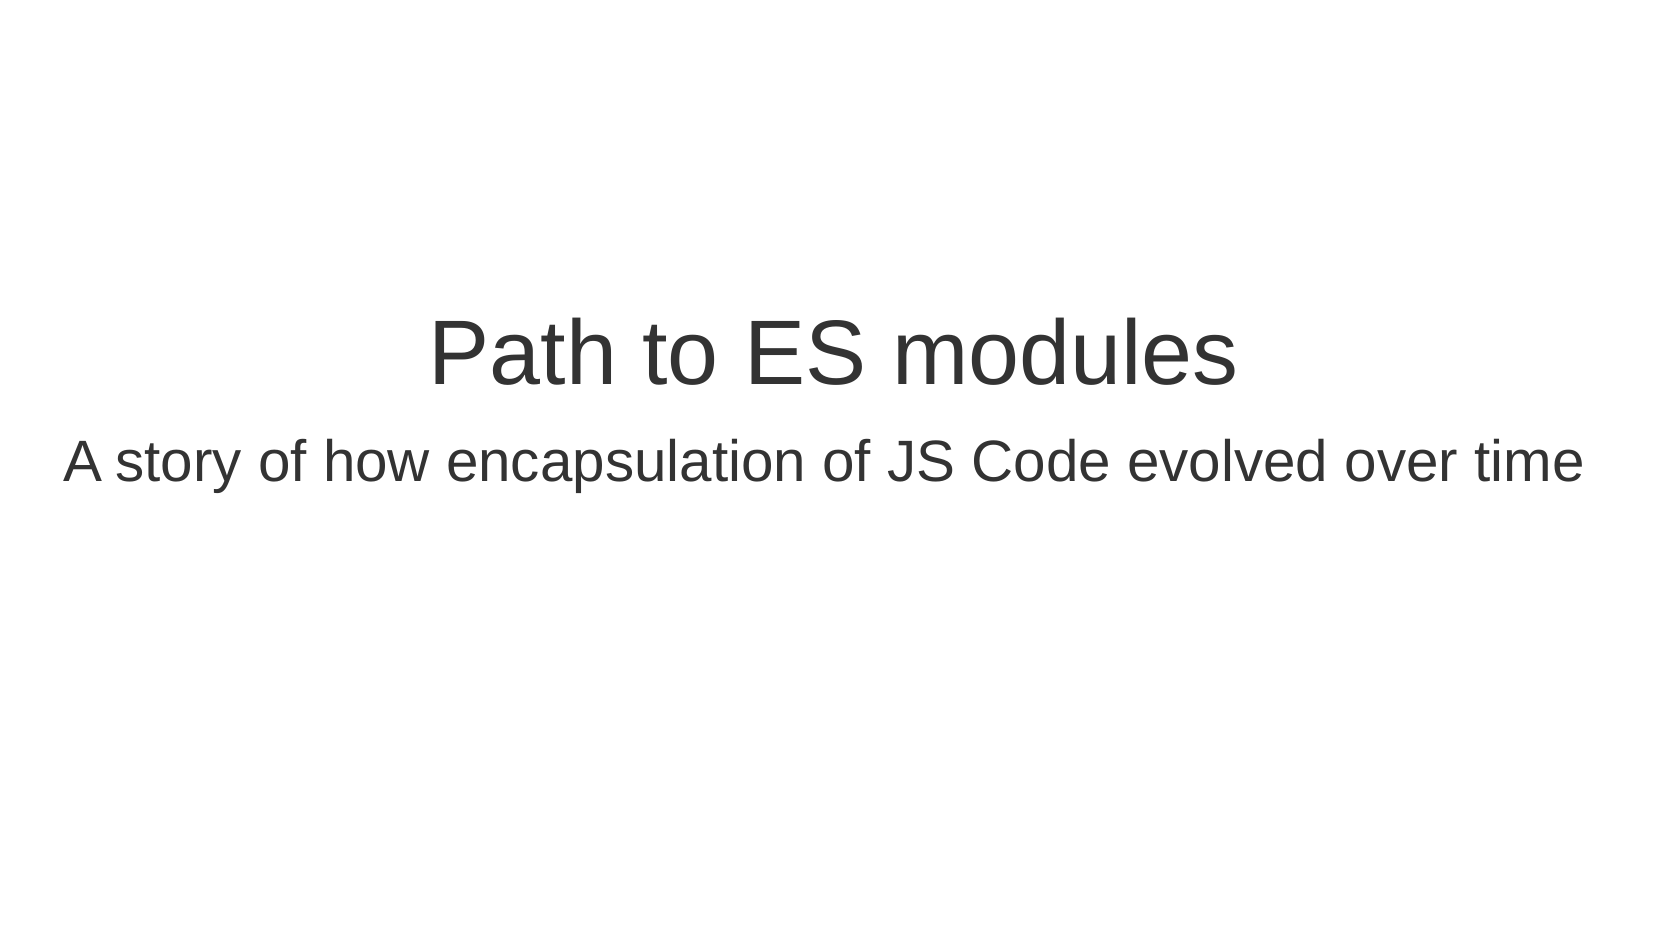

# Path to ES modules
A story of how encapsulation of JS Code evolved over time